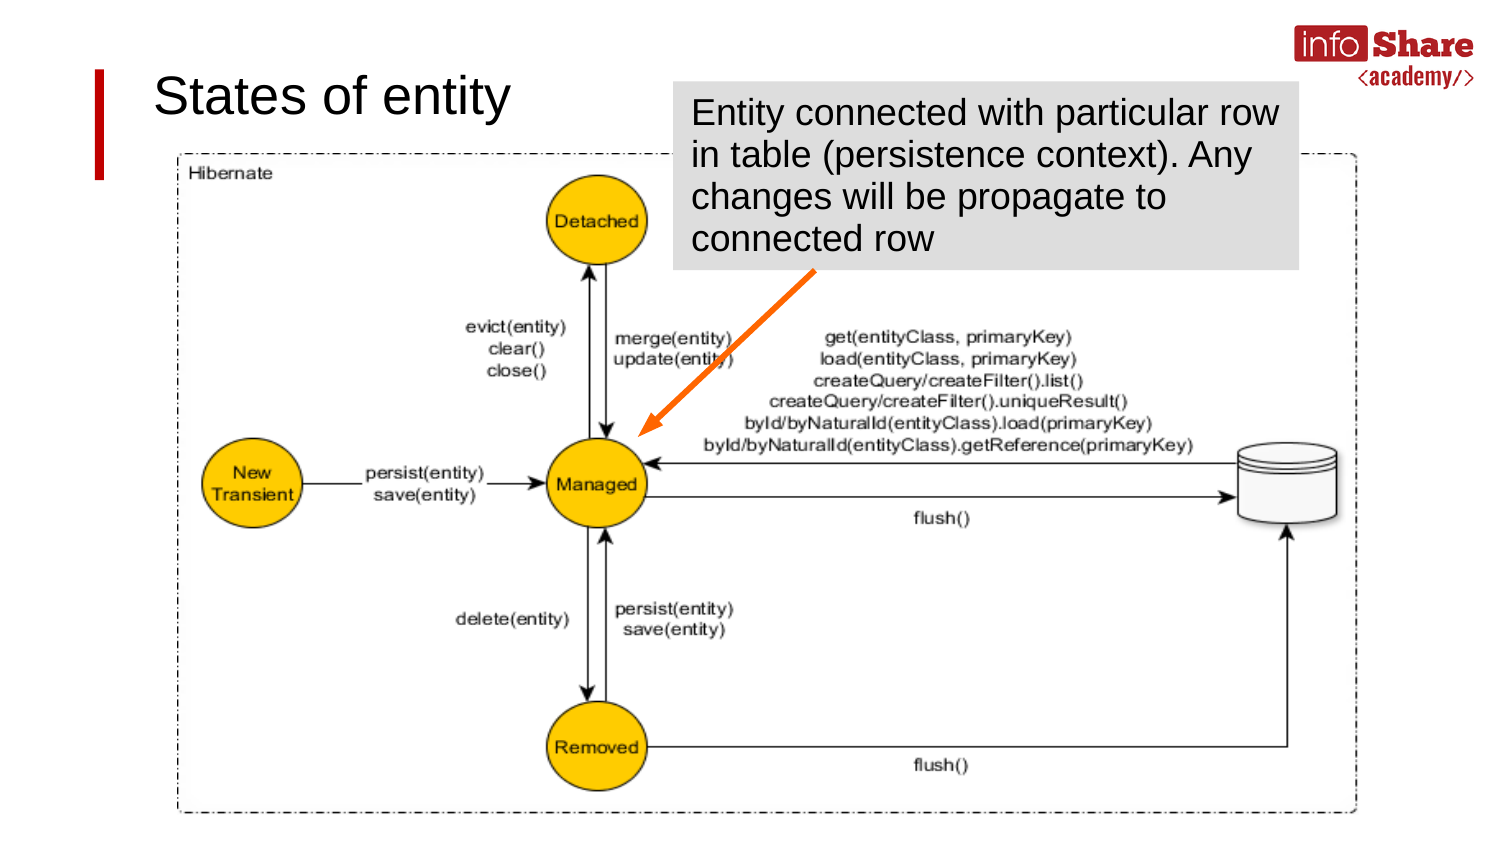

# States of entity
Entity connected with particular row in table (persistence context). Any changes will be propagate to connected row